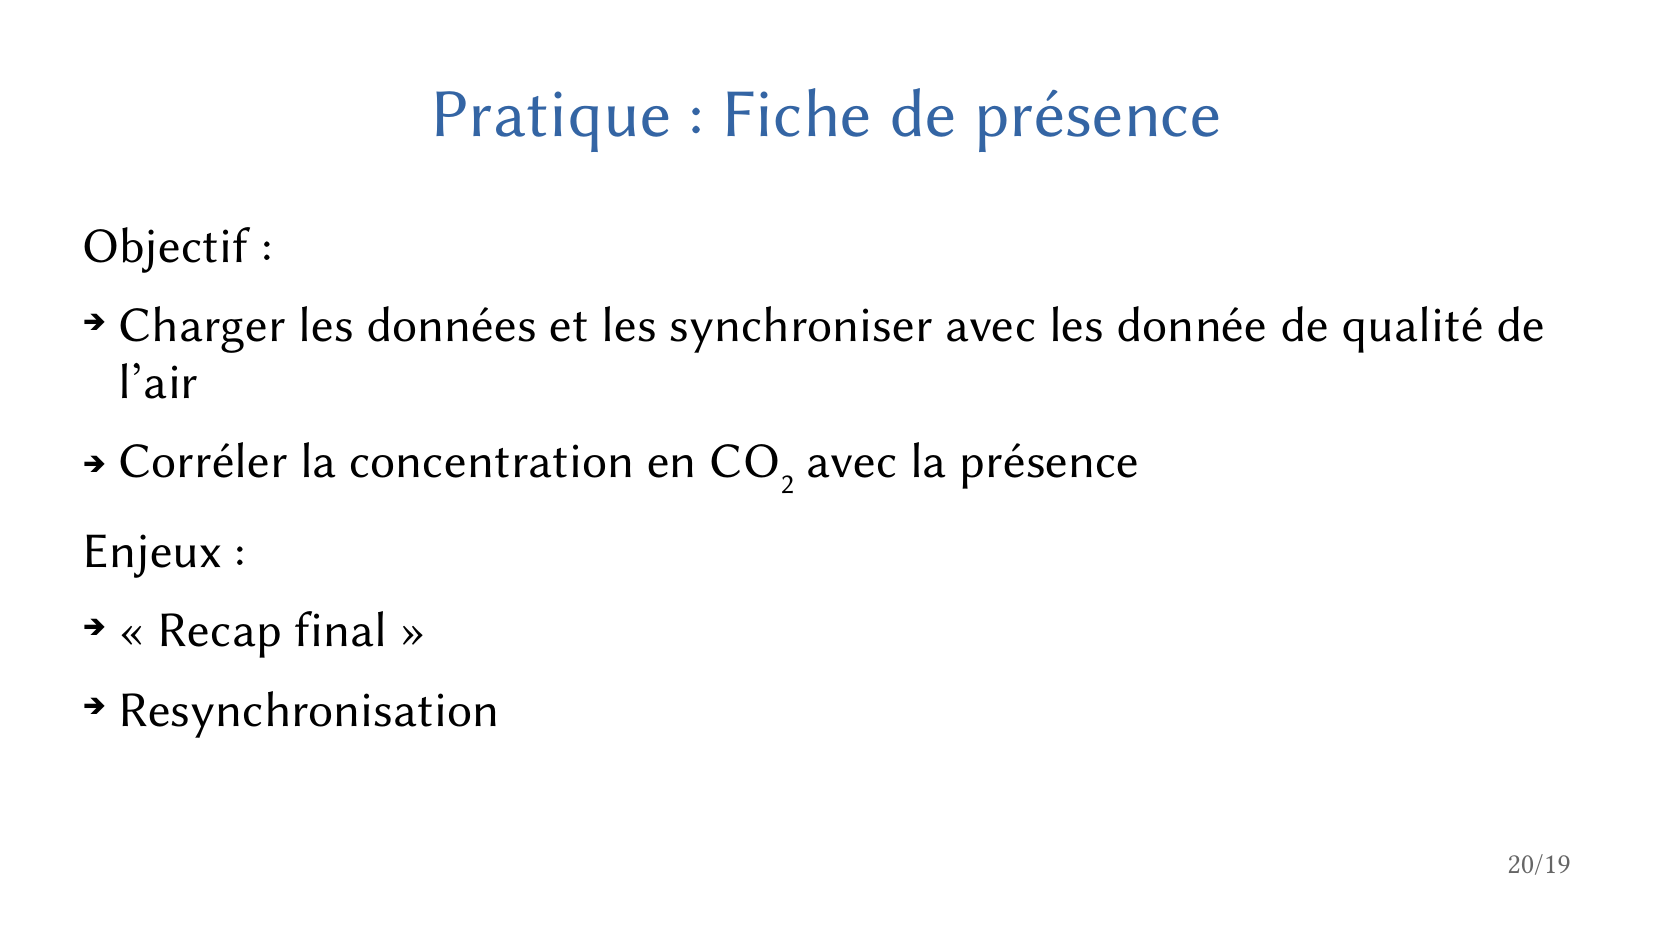

# Pratique : Fiche de présence
Objectif :
Charger les données et les synchroniser avec les donnée de qualité de l’air
Corréler la concentration en CO2 avec la présence
Enjeux :
« Recap final »
Resynchronisation
20